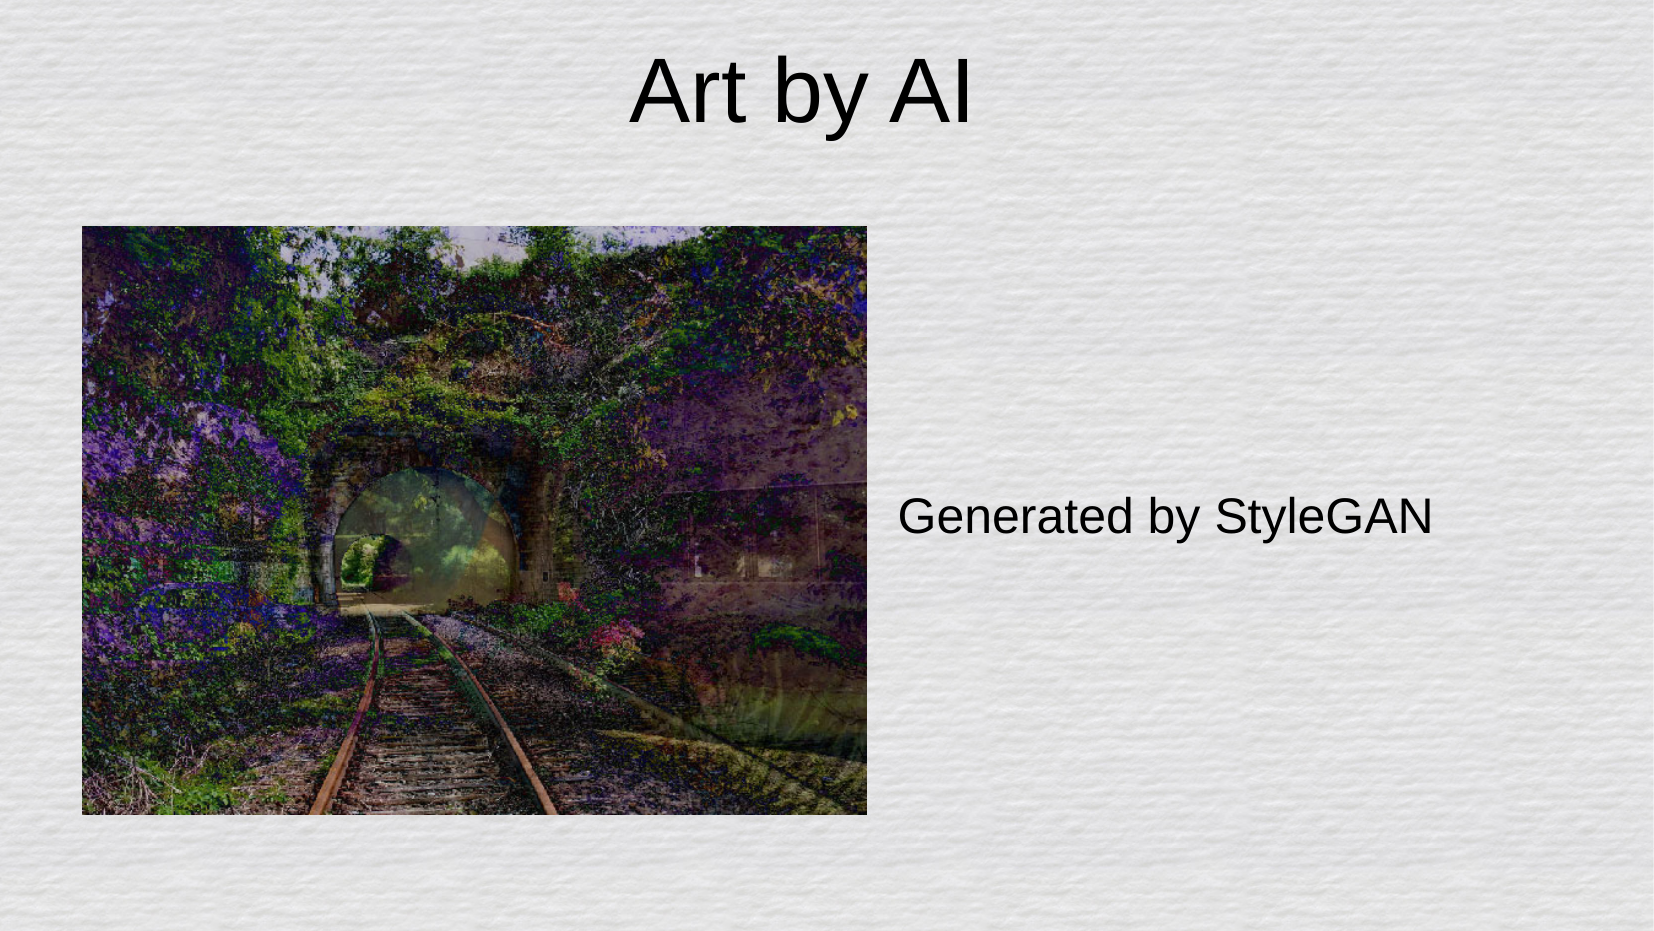

# Art by AI
Generated by StyleGAN